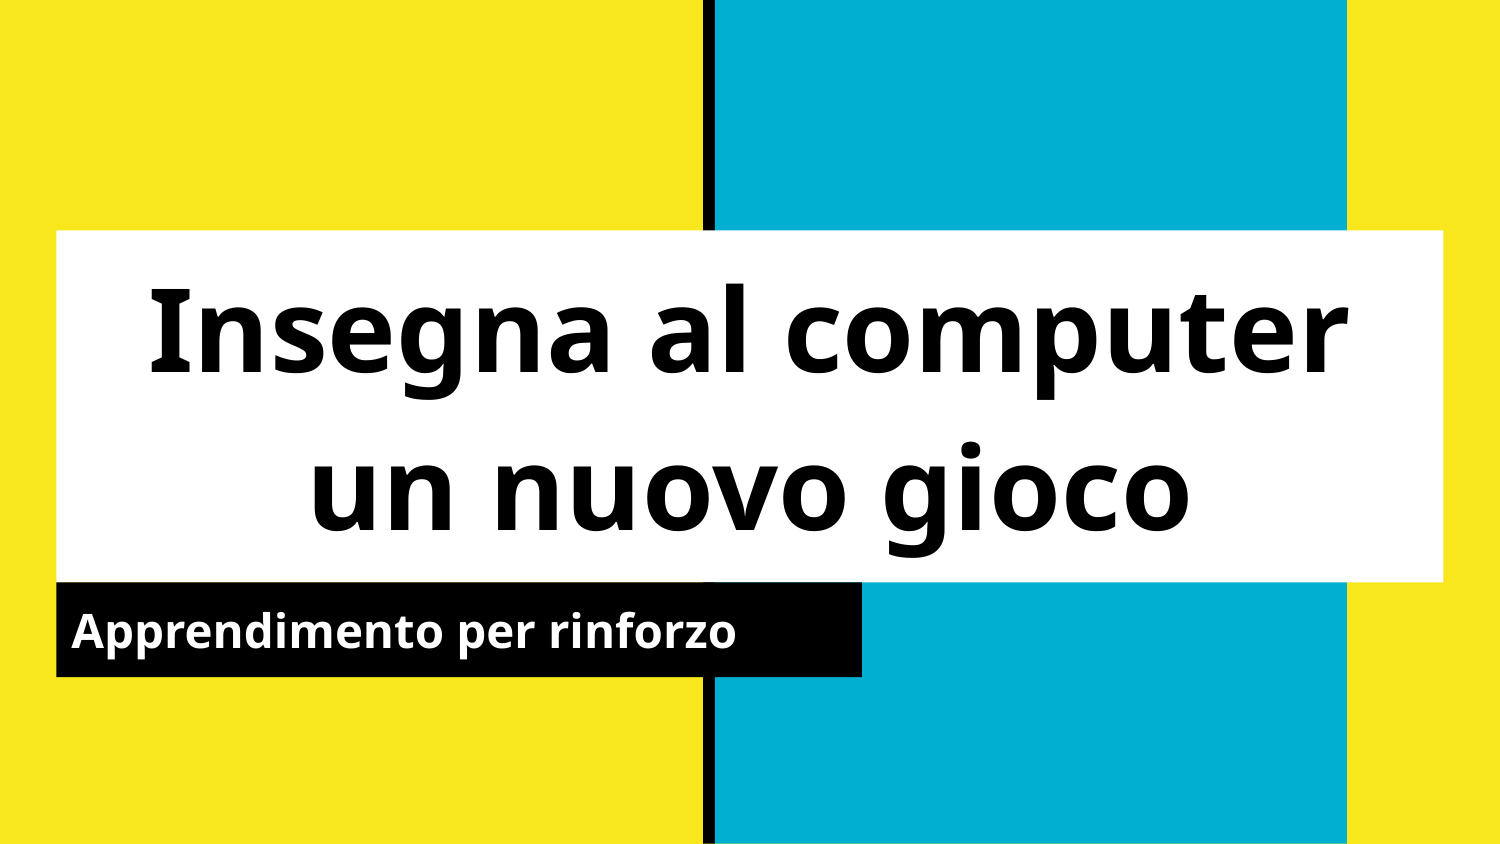

# Insegna al computer un nuovo gioco
Apprendimento per rinforzo